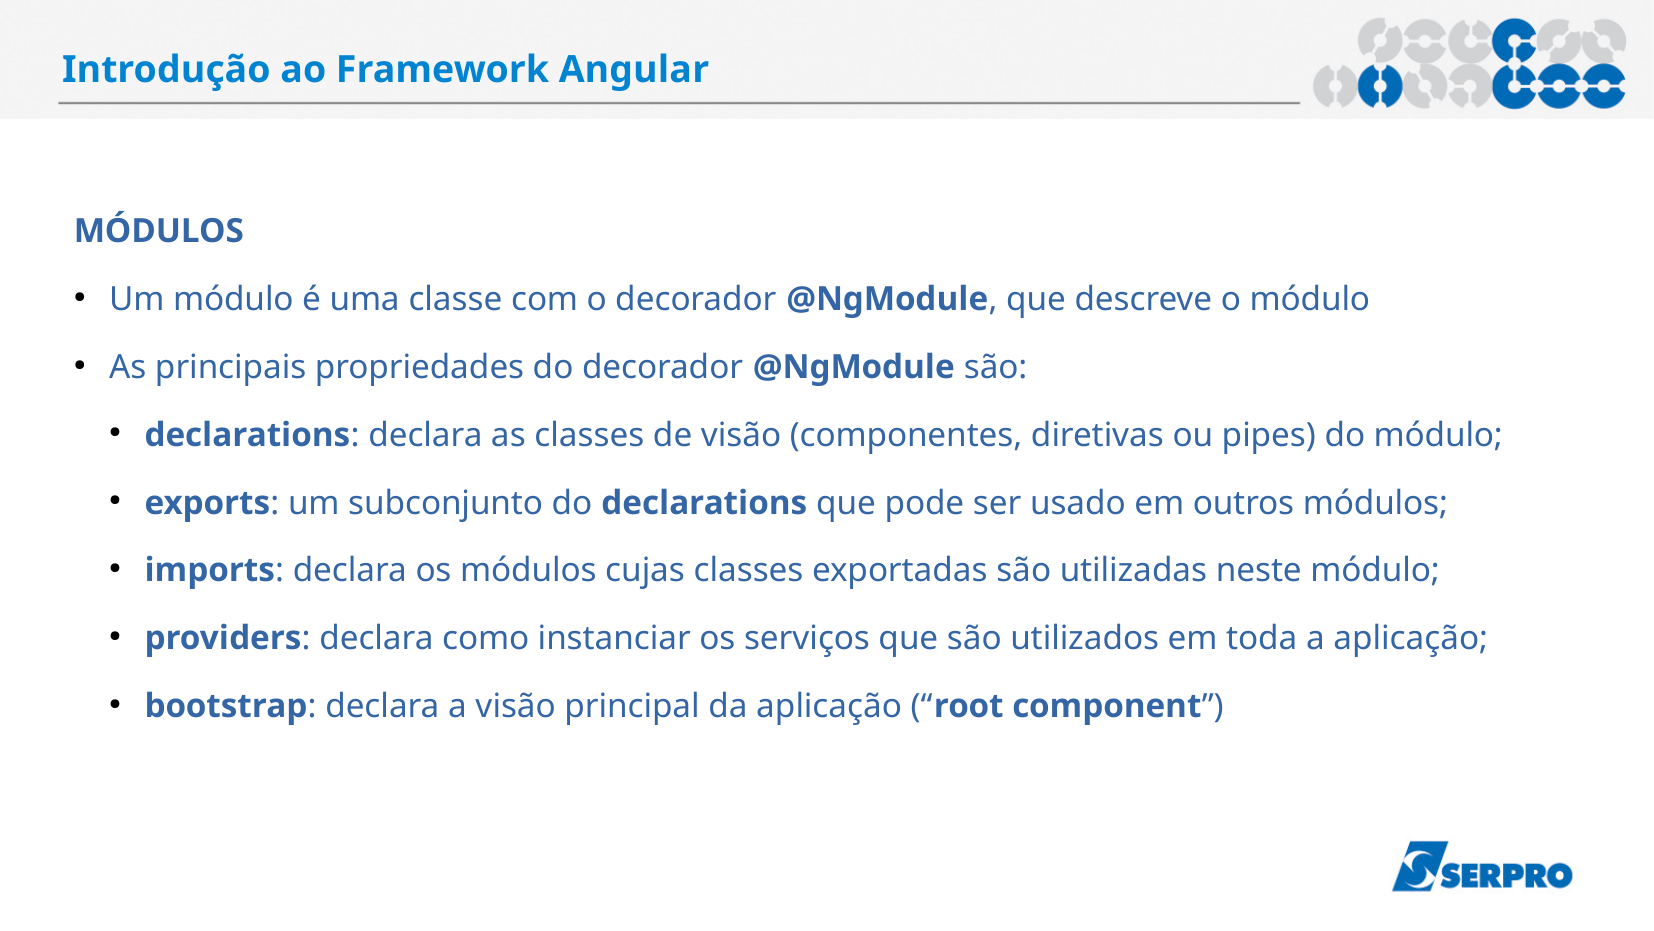

Introdução ao Framework Angular
MÓDULOS
Um módulo é uma classe com o decorador @NgModule, que descreve o módulo
As principais propriedades do decorador @NgModule são:
declarations: declara as classes de visão (componentes, diretivas ou pipes) do módulo;
exports: um subconjunto do declarations que pode ser usado em outros módulos;
imports: declara os módulos cujas classes exportadas são utilizadas neste módulo;
providers: declara como instanciar os serviços que são utilizados em toda a aplicação;
bootstrap: declara a visão principal da aplicação (“root component”)